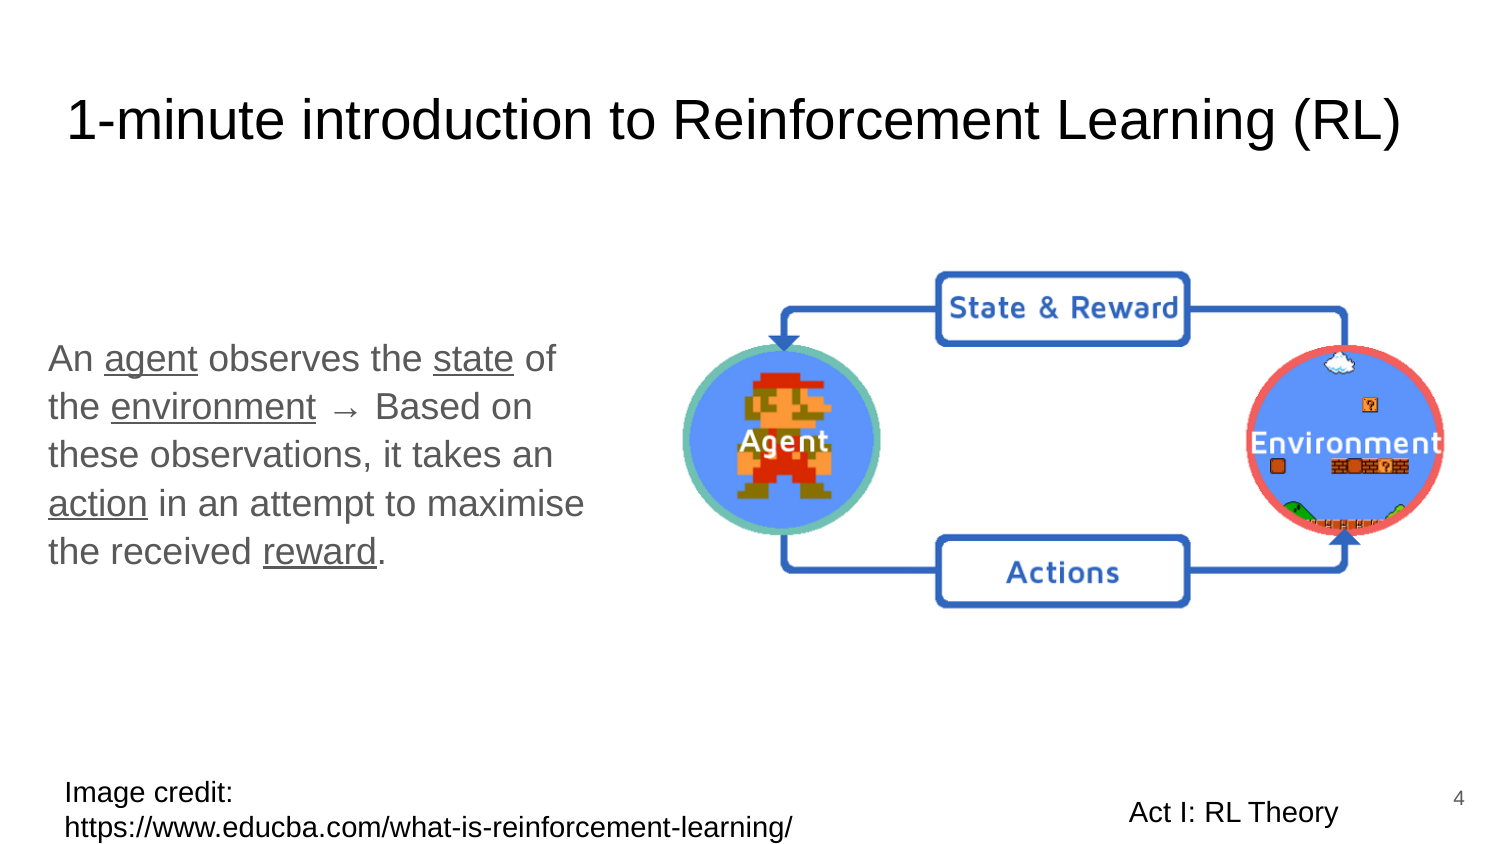

# 1-minute introduction to Reinforcement Learning (RL)
An agent observes the state of the environment → Based on these observations, it takes an action in an attempt to maximise the received reward.
Image credit:
https://www.educba.com/what-is-reinforcement-learning/
Act I: RL Theory